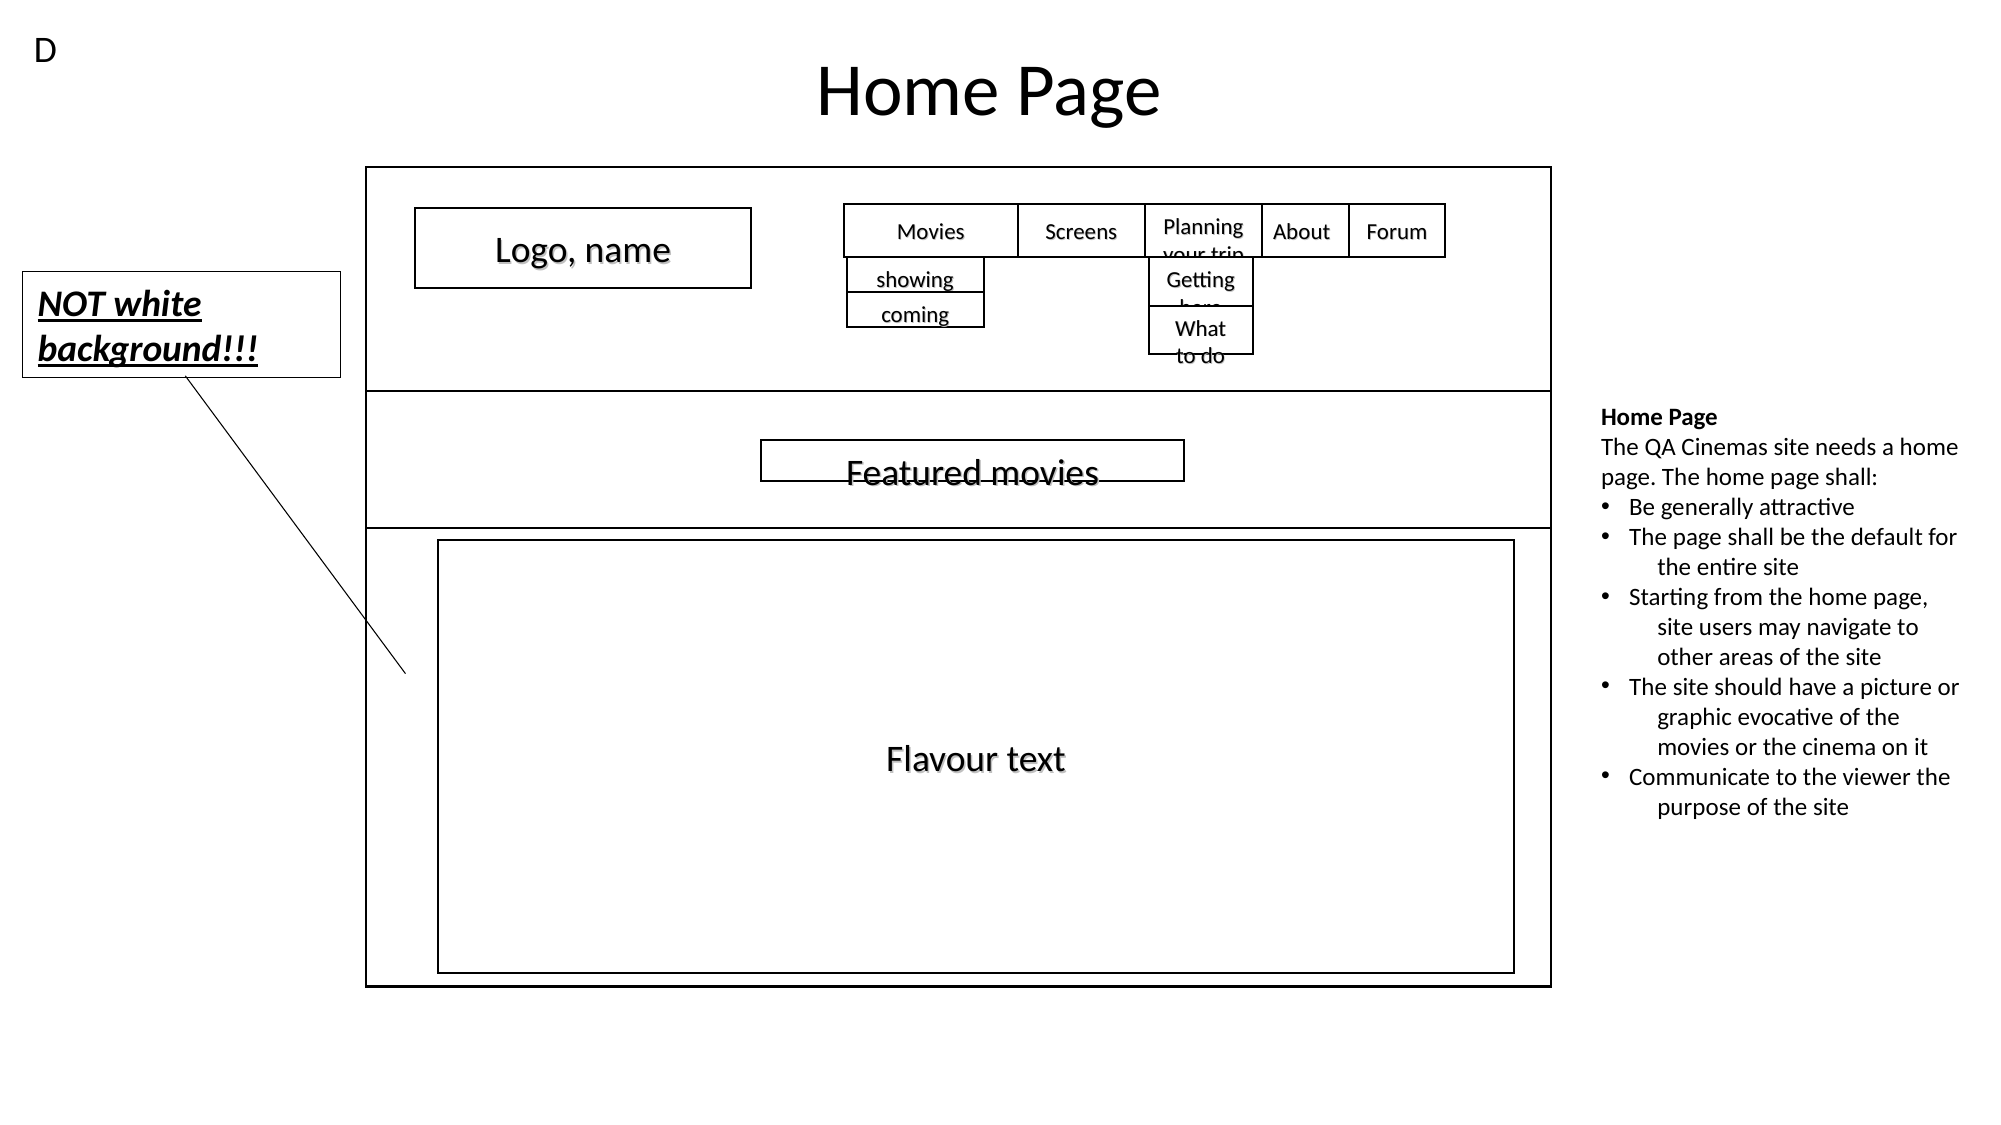

D
Home Page
Movies
Screens
Planning your trip
About
Forum
Logo, name
showing
Getting here
coming
What to do
NOT white background!!!
Home Page
The QA Cinemas site needs a home page. The home page shall:
Be generally attractive
The page shall be the default for the entire site
Starting from the home page, site users may navigate to other areas of the site
The site should have a picture or graphic evocative of the movies or the cinema on it
Communicate to the viewer the purpose of the site
Featured movies
Flavour text